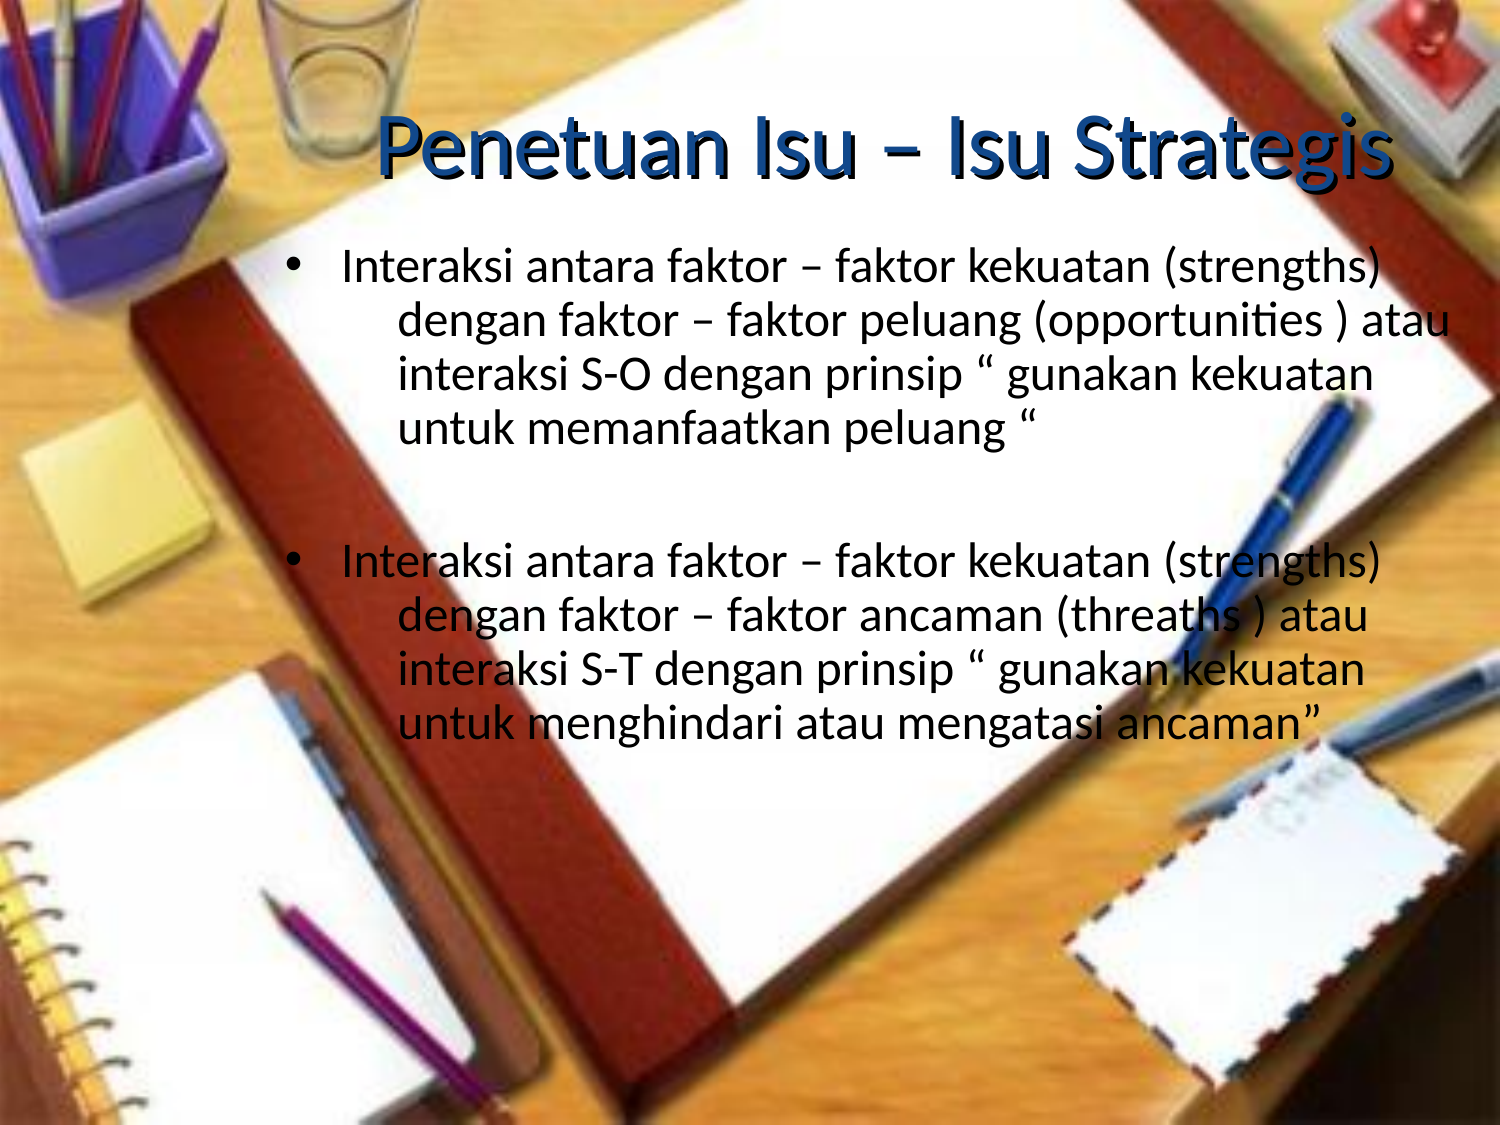

# Penetuan Isu – Isu Strategis
Interaksi antara faktor – faktor kekuatan (strengths) dengan faktor – faktor peluang (opportunities ) atau interaksi S-O dengan prinsip “ gunakan kekuatan untuk memanfaatkan peluang “
Interaksi antara faktor – faktor kekuatan (strengths) dengan faktor – faktor ancaman (threaths ) atau interaksi S-T dengan prinsip “ gunakan kekuatan untuk menghindari atau mengatasi ancaman”